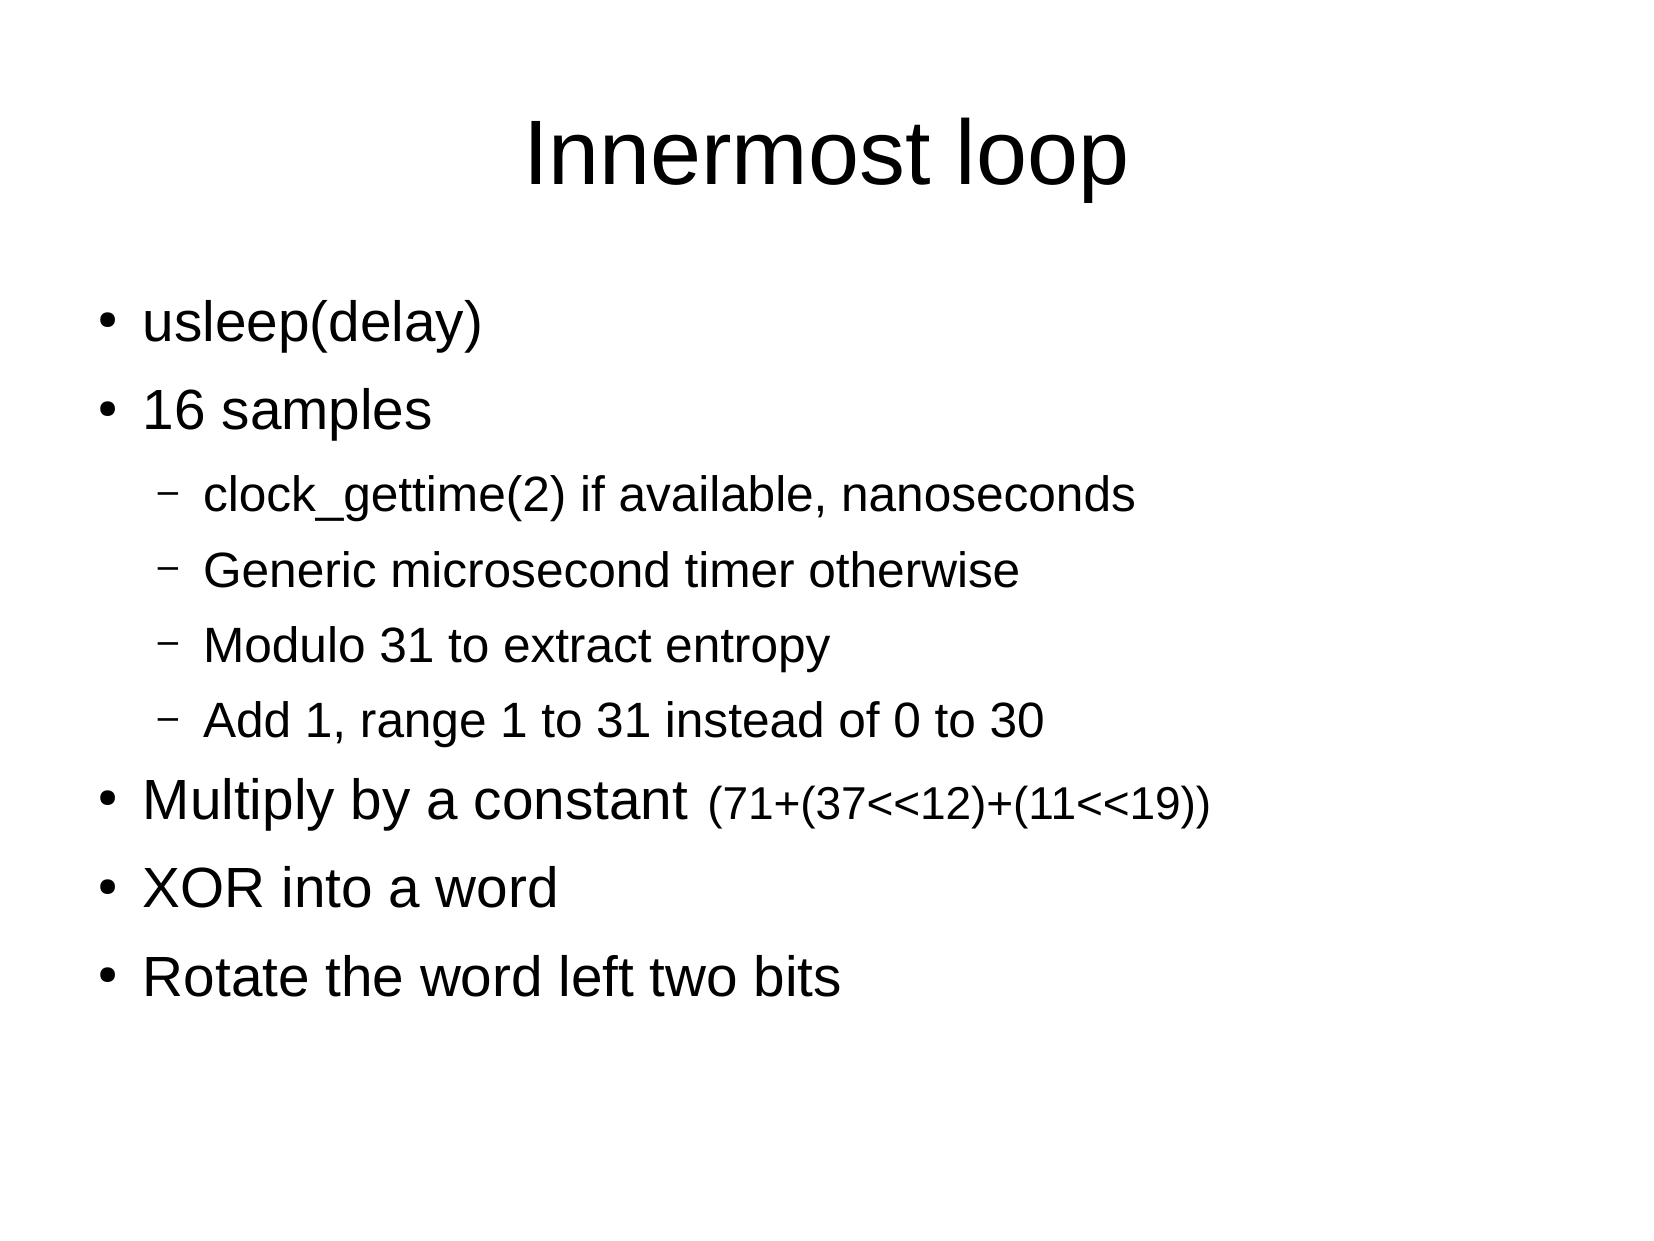

# Innermost loop
usleep(delay)
16 samples
clock_gettime(2) if available, nanoseconds
Generic microsecond timer otherwise
Modulo 31 to extract entropy
Add 1, range 1 to 31 instead of 0 to 30
Multiply by a constant 			(71+(37<<12)+(11<<19))
XOR into a word
Rotate the word left two bits